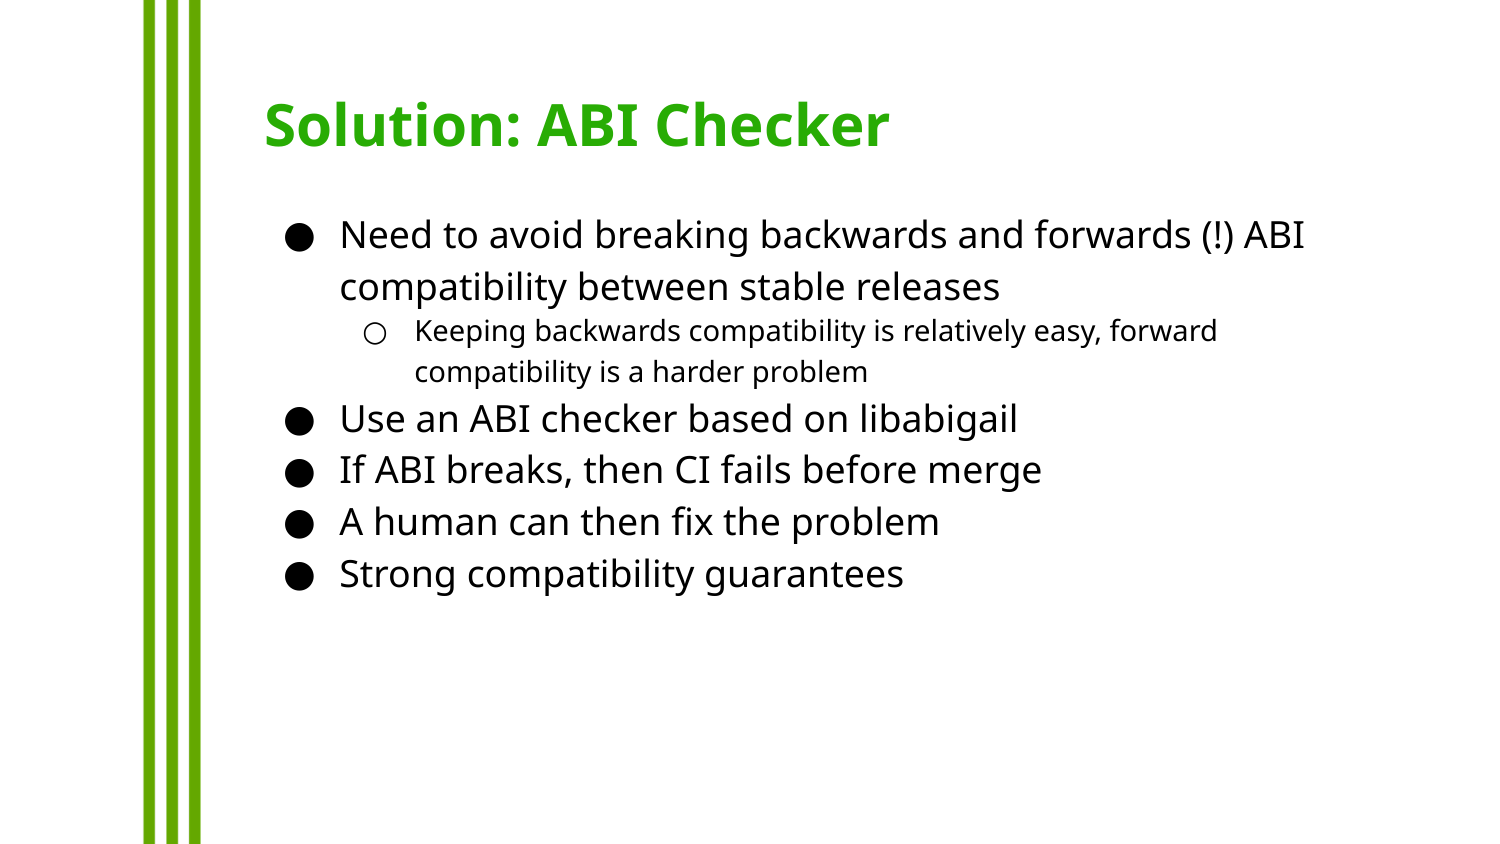

# Solution: ABI Checker
Need to avoid breaking backwards and forwards (!) ABI compatibility between stable releases
Keeping backwards compatibility is relatively easy, forward compatibility is a harder problem
Use an ABI checker based on libabigail
If ABI breaks, then CI fails before merge
A human can then fix the problem
Strong compatibility guarantees